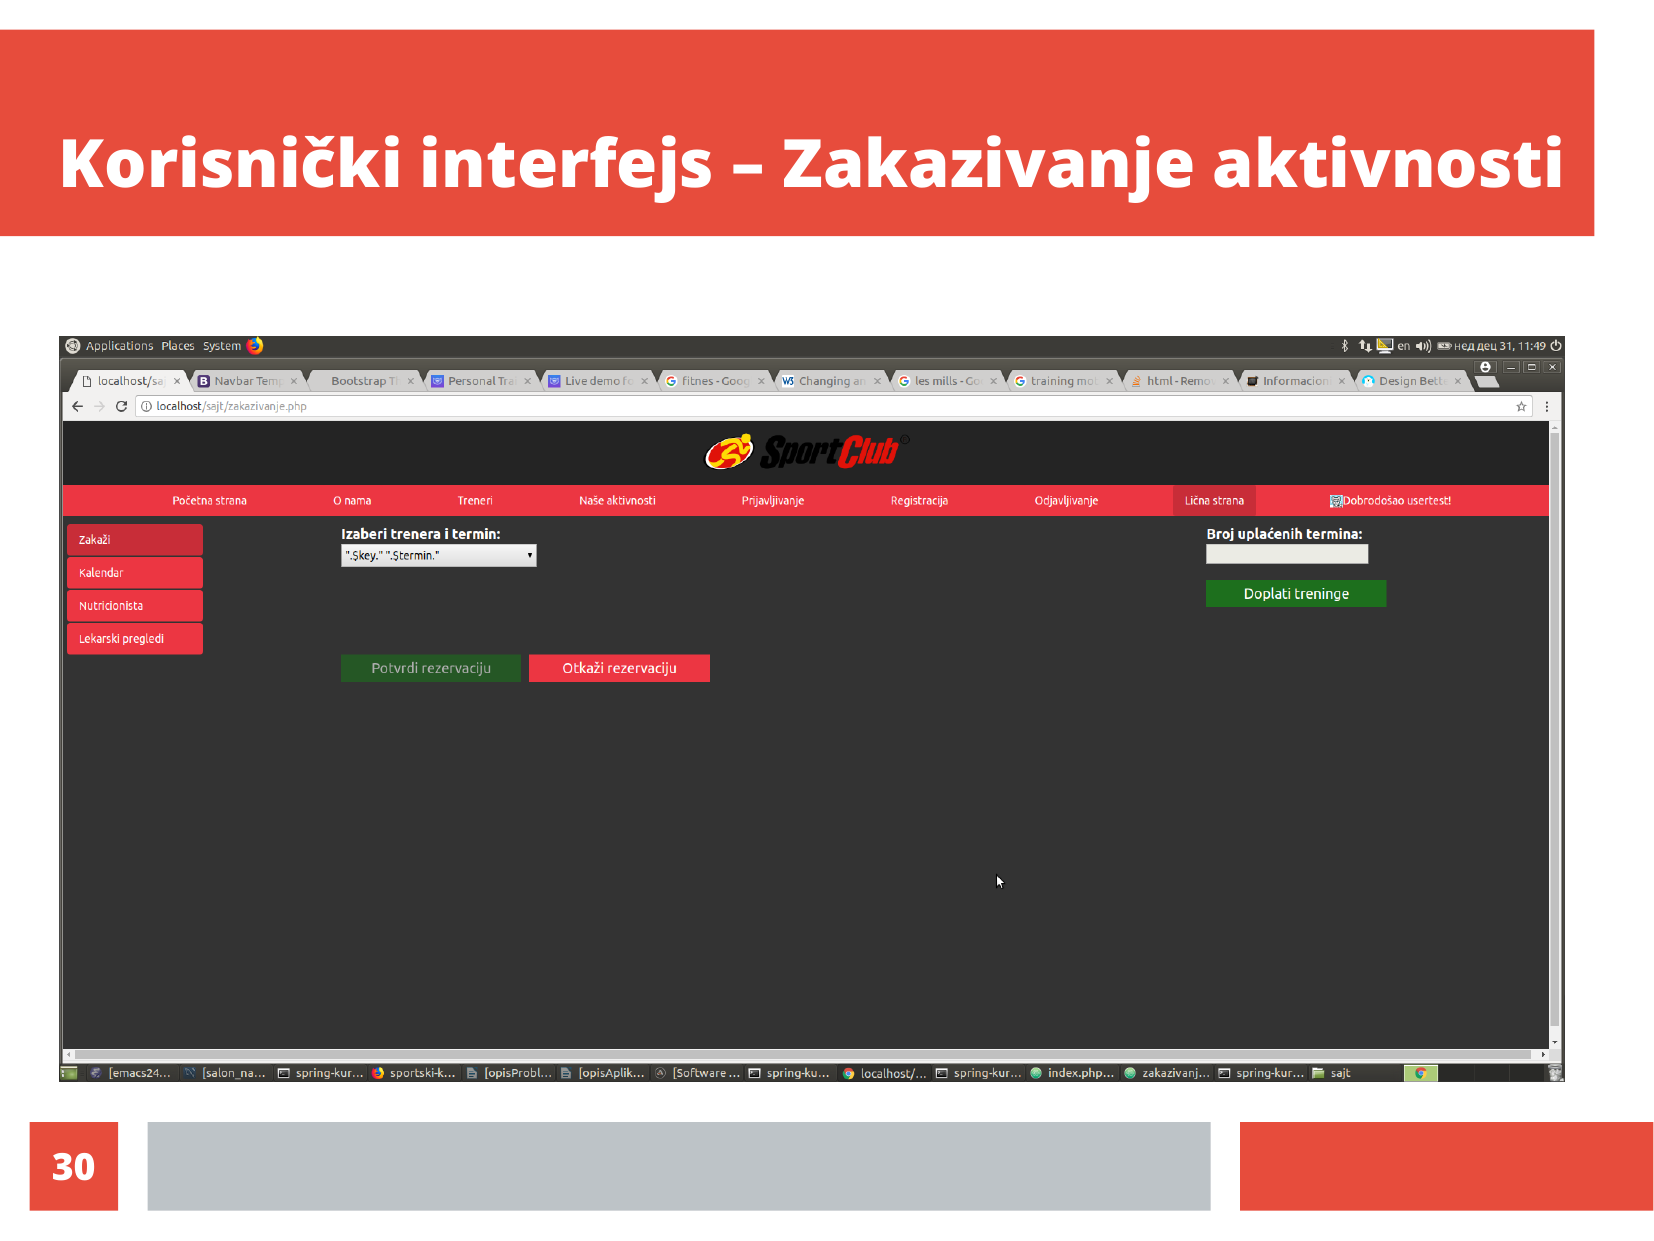

# Korisnički interfejs – Zakazivanje aktivnosti
30